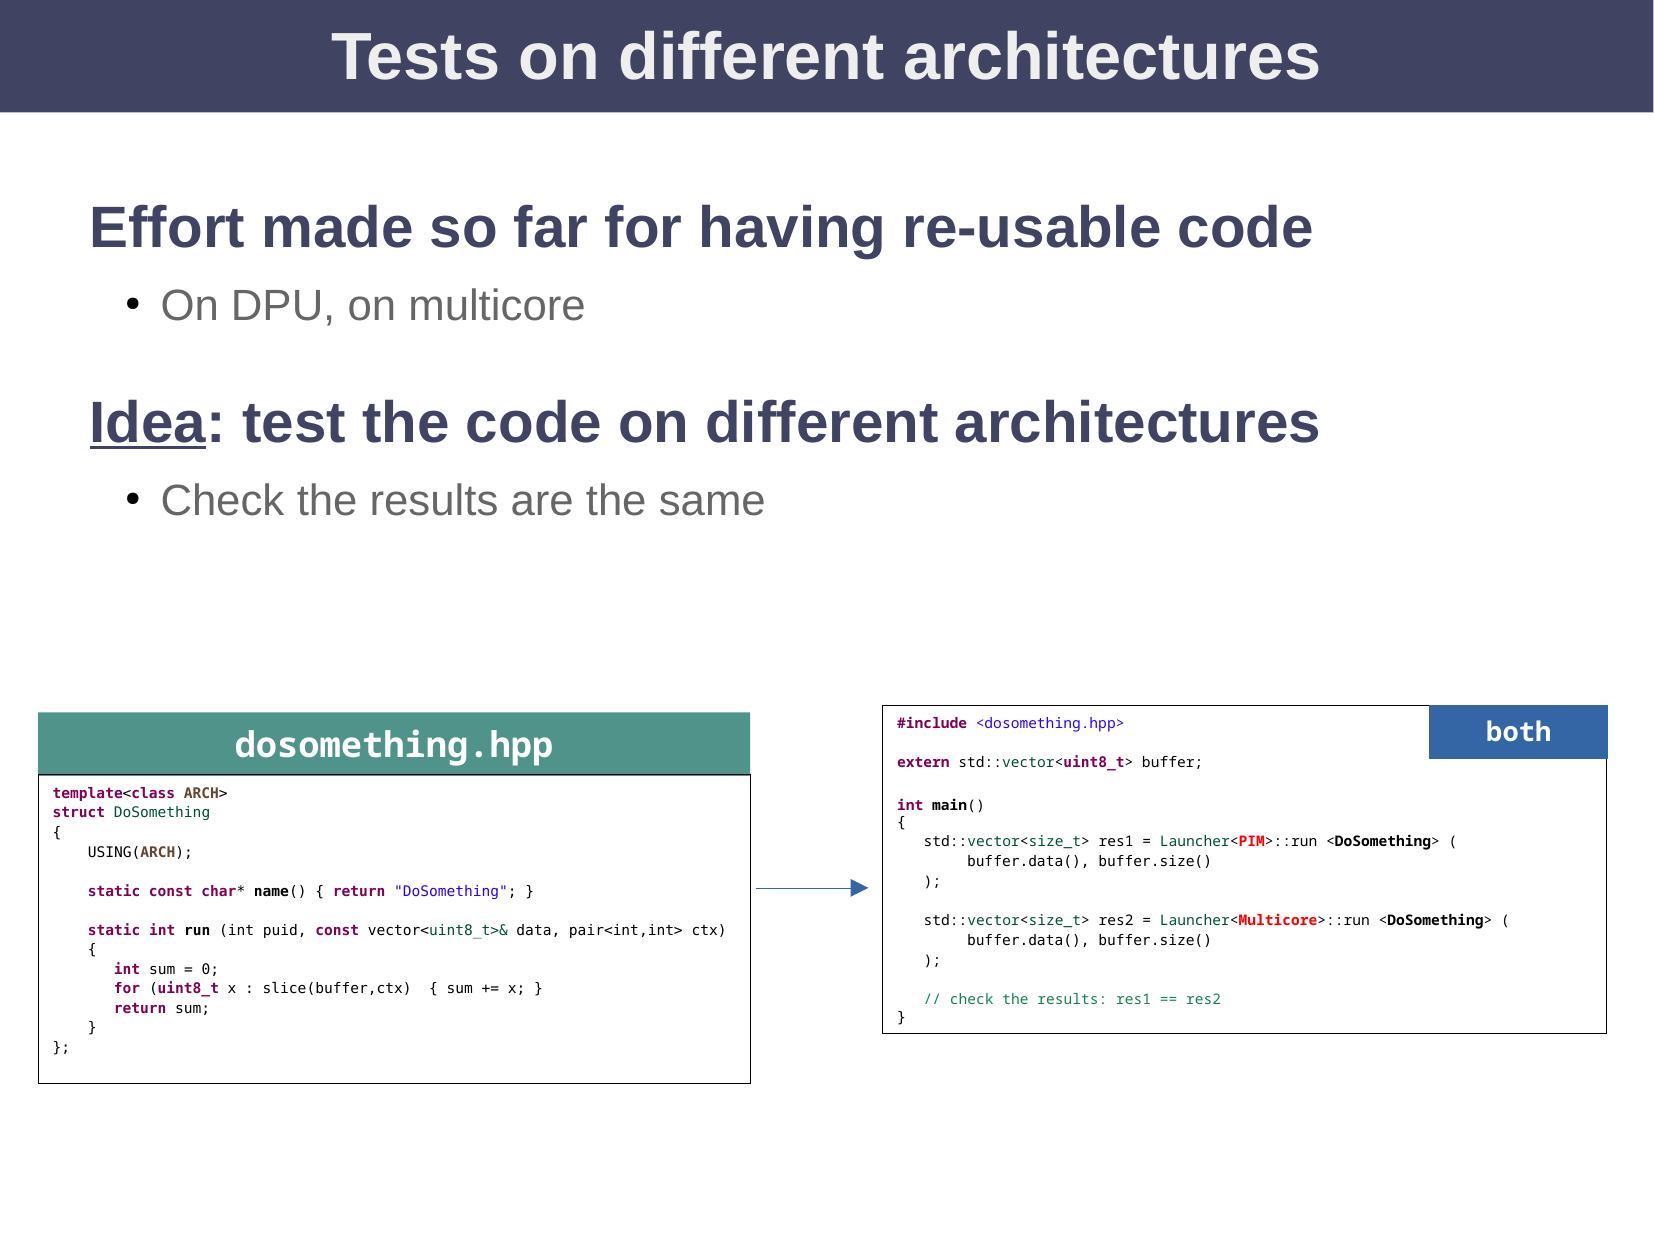

Tests on different architectures
Effort made so far for having re-usable code
On DPU, on multicore
Idea: test the code on different architectures
Check the results are the same
#include <dosomething.hpp>
extern std::vector<uint8_t> buffer;
int main()
{
 std::vector<size_t> res1 = Launcher<PIM>::run <DoSomething> (
 buffer.data(), buffer.size()
 );
 std::vector<size_t> res2 = Launcher<Multicore>::run <DoSomething> (
 buffer.data(), buffer.size()
 );
 // check the results: res1 == res2
}
both
dosomething.hpp
template<class ARCH>
struct DoSomething
{
 USING(ARCH);
 static const char* name() { return "DoSomething"; }
 static int run (int puid, const vector<uint8_t>& data, pair<int,int> ctx)
 {
 int sum = 0;
 for (uint8_t x : slice(buffer,ctx) { sum += x; }
 return sum;
 }
};